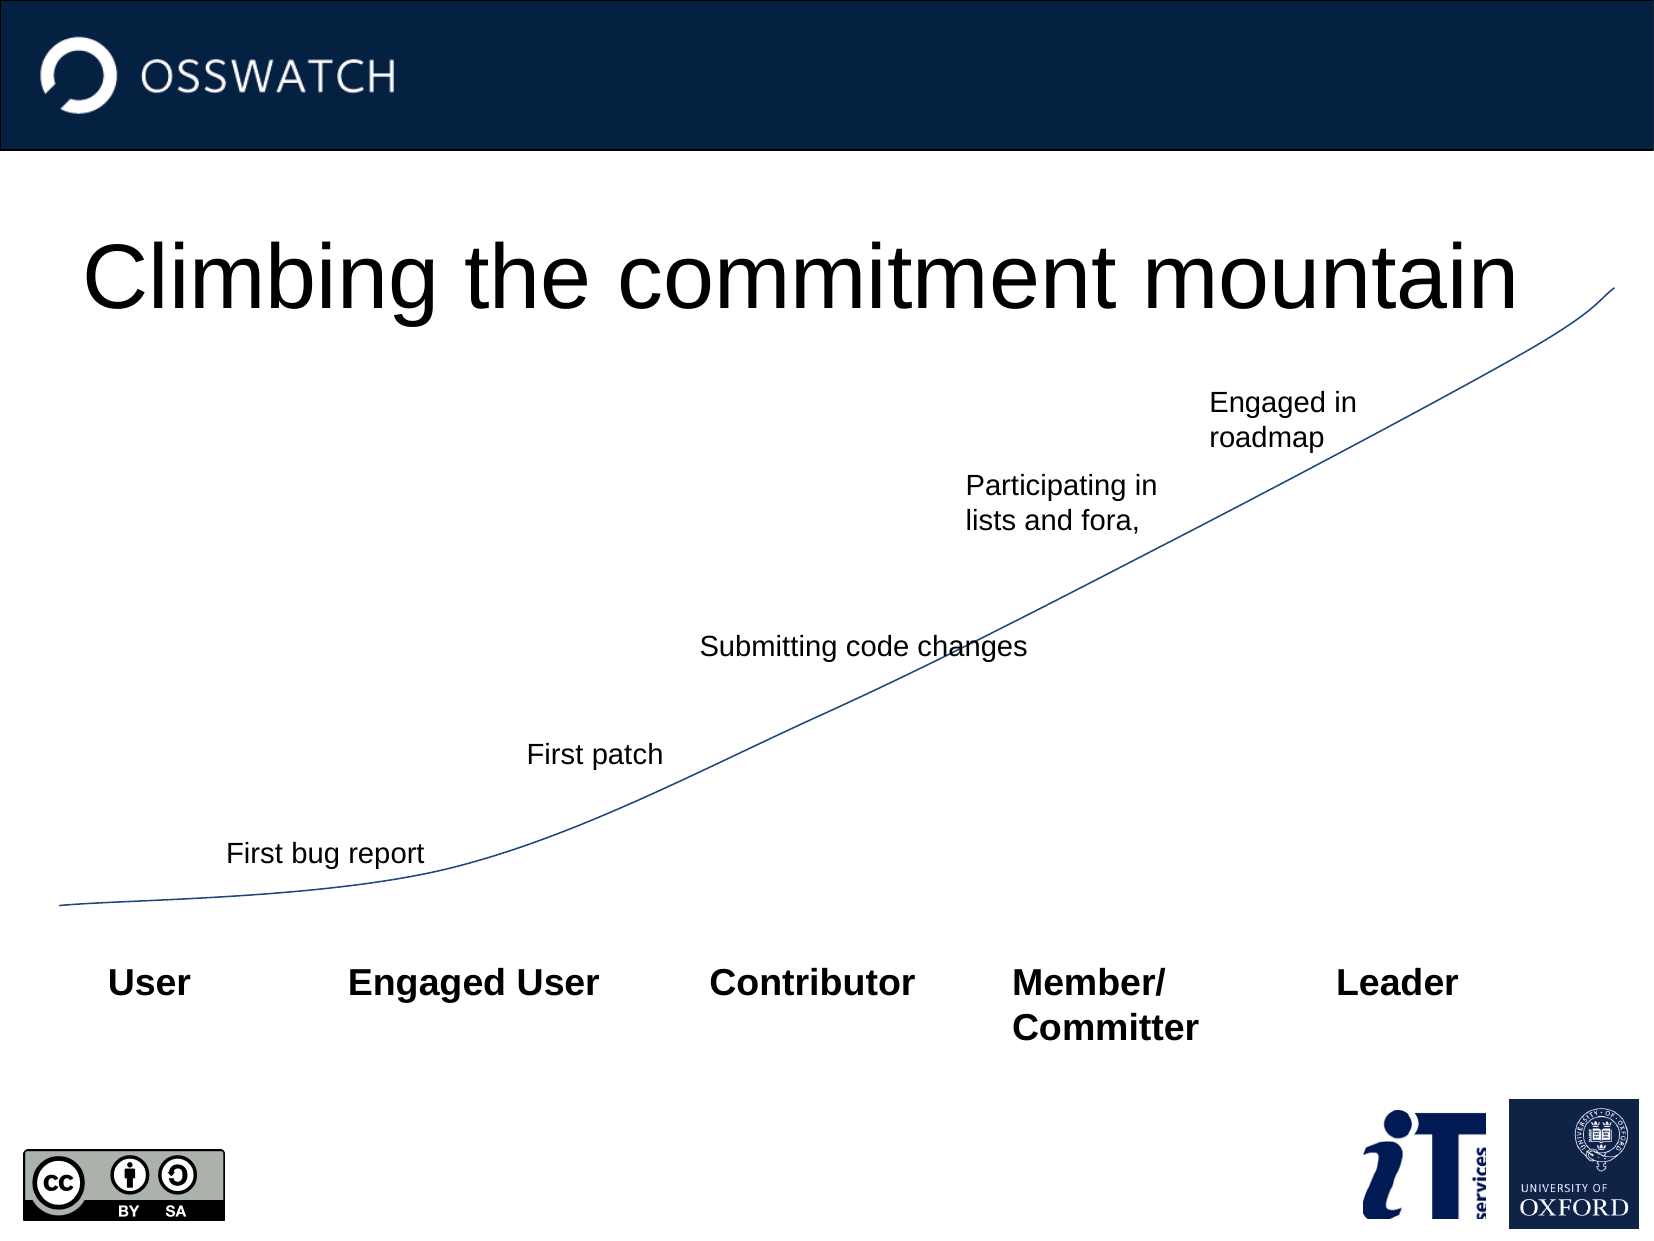

Climbing the commitment mountain
Engaged in roadmap
Participating in lists and fora,
Submitting code changes
First patch
First bug report
User
Engaged User
Contributor
Member/
Committer
Leader